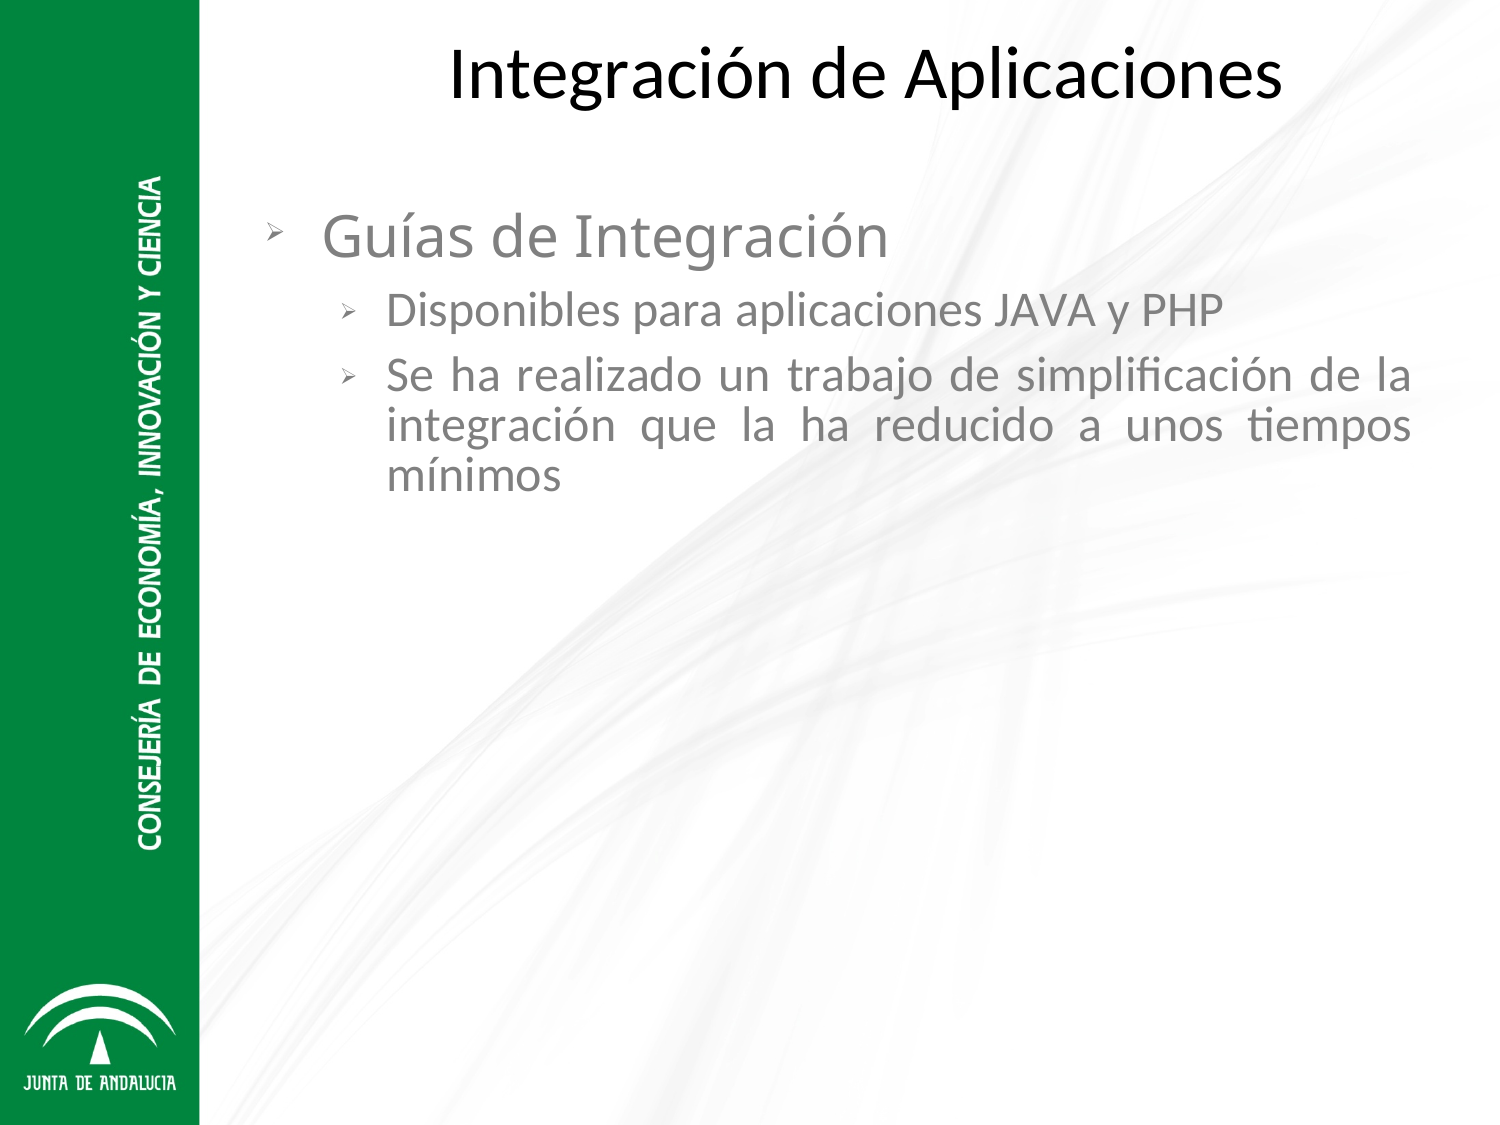

# Integración de Aplicaciones
Guías de Integración
Disponibles para aplicaciones JAVA y PHP
Se ha realizado un trabajo de simplificación de la integración que la ha reducido a unos tiempos mínimos